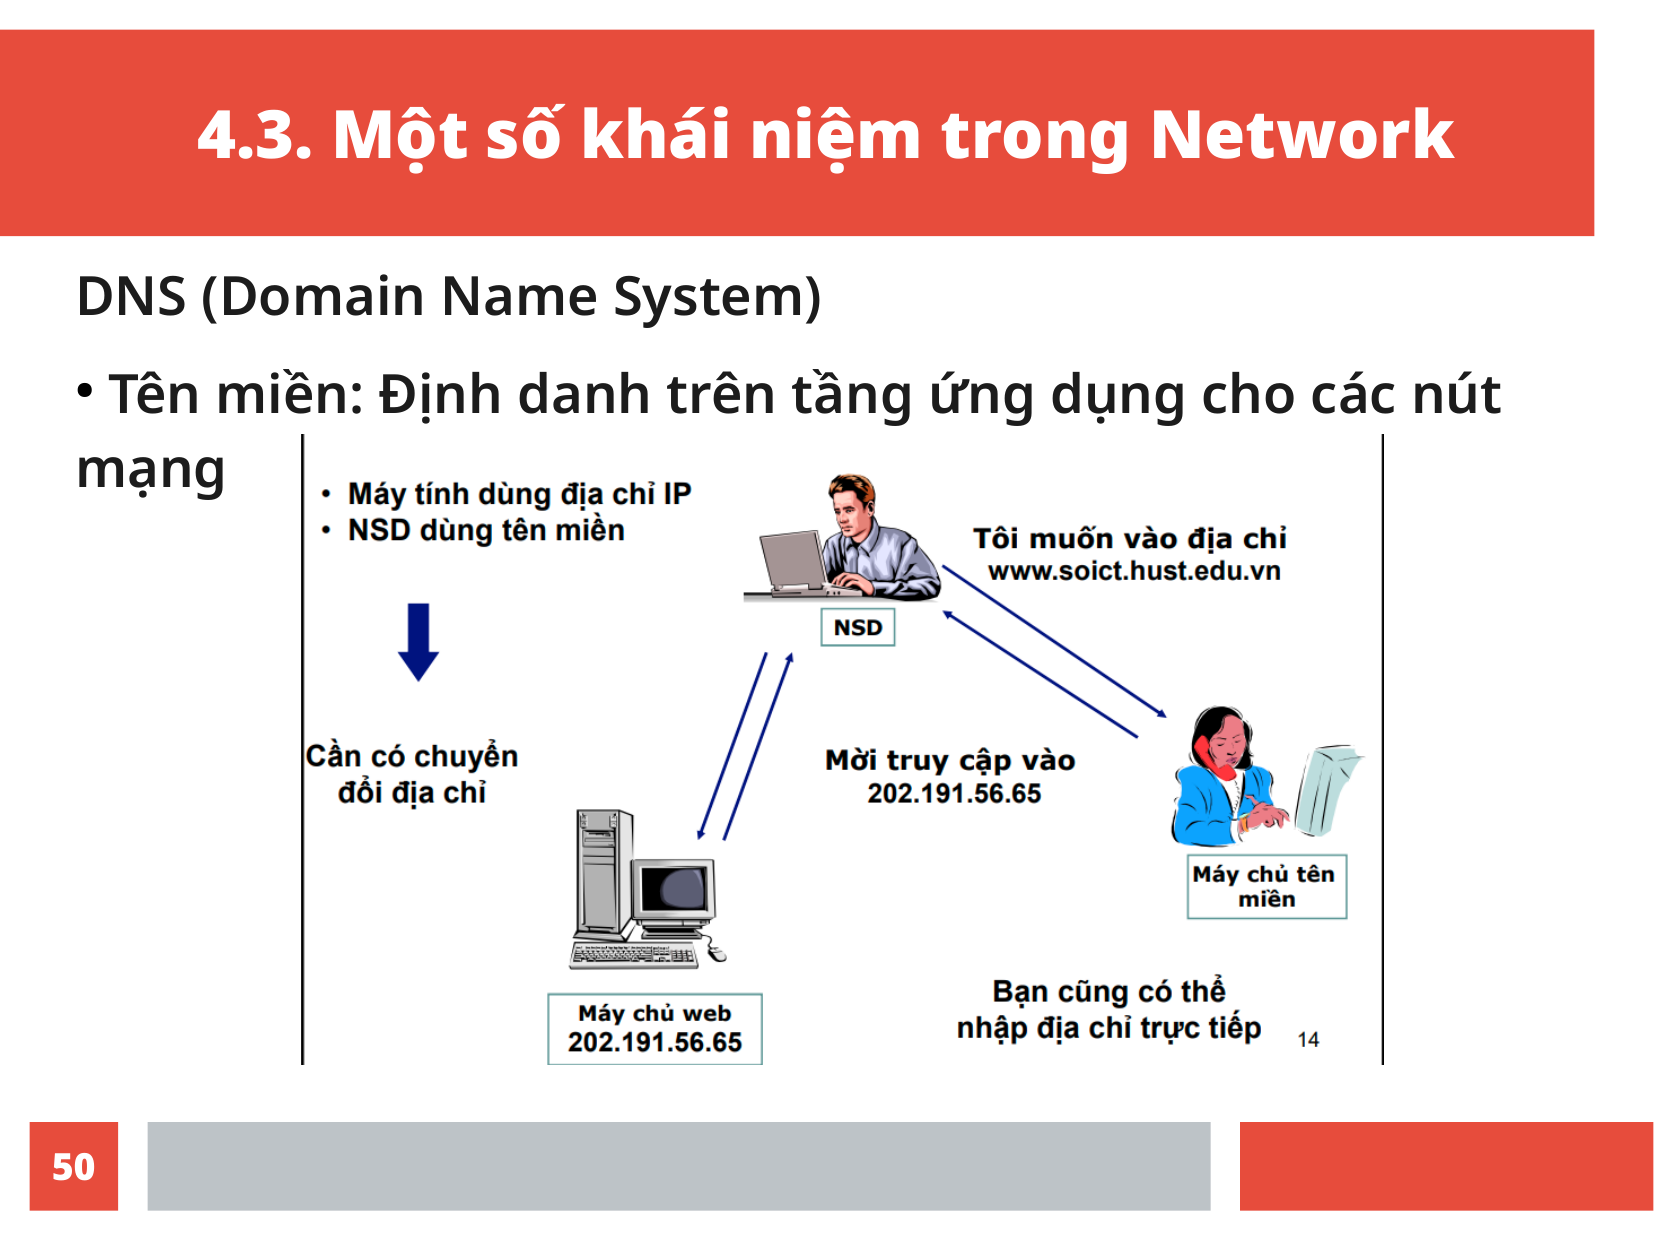

# 4.3. Một số khái niệm trong Network
DNS (Domain Name System)
 Tên miền: Định danh trên tầng ứng dụng cho các nút mạng
50